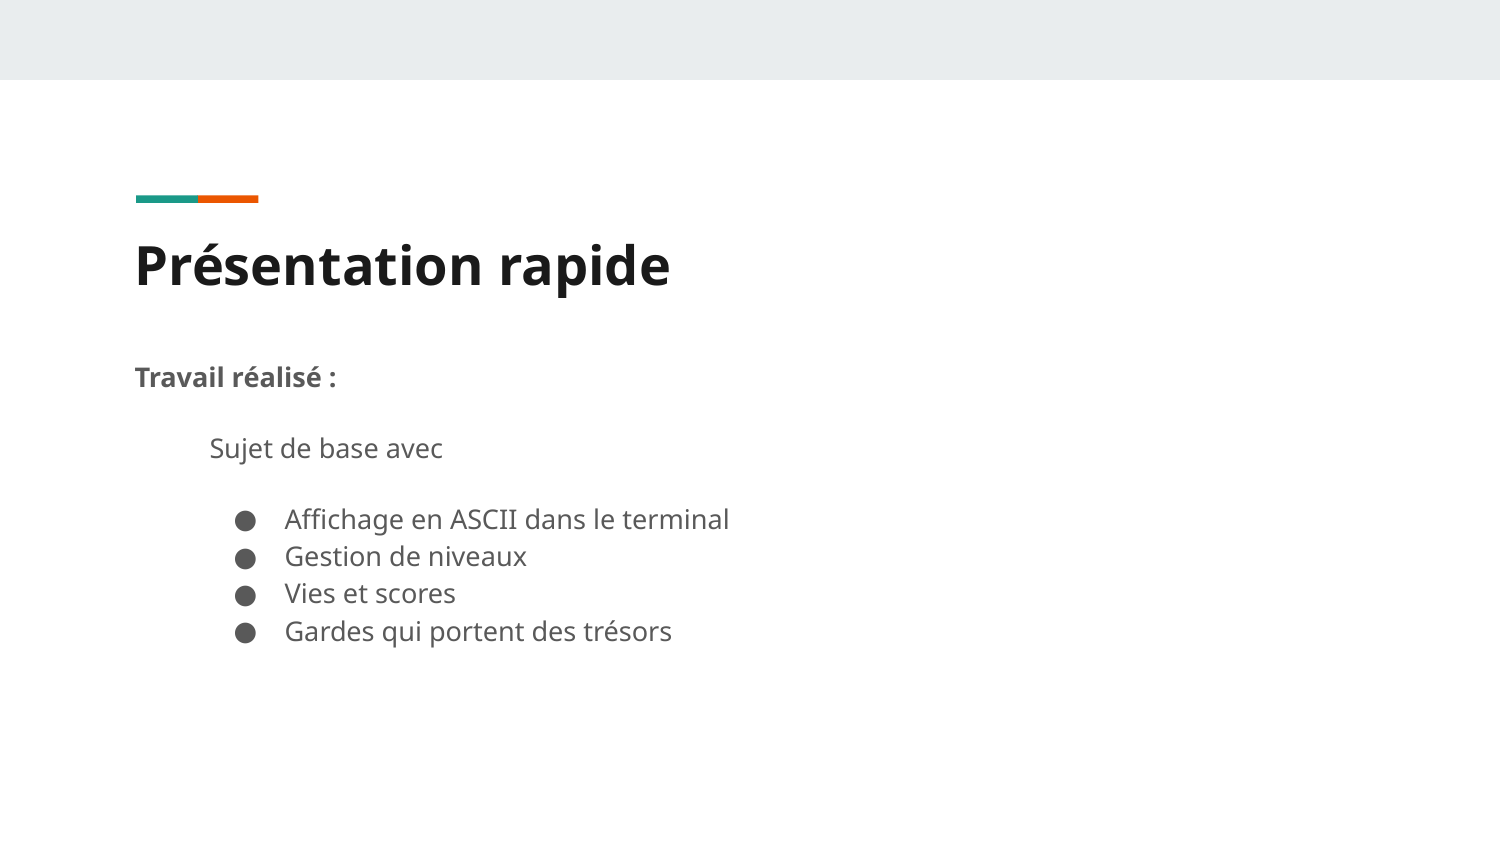

# Présentation rapide
Travail réalisé :
	Sujet de base avec
Affichage en ASCII dans le terminal
Gestion de niveaux
Vies et scores
Gardes qui portent des trésors